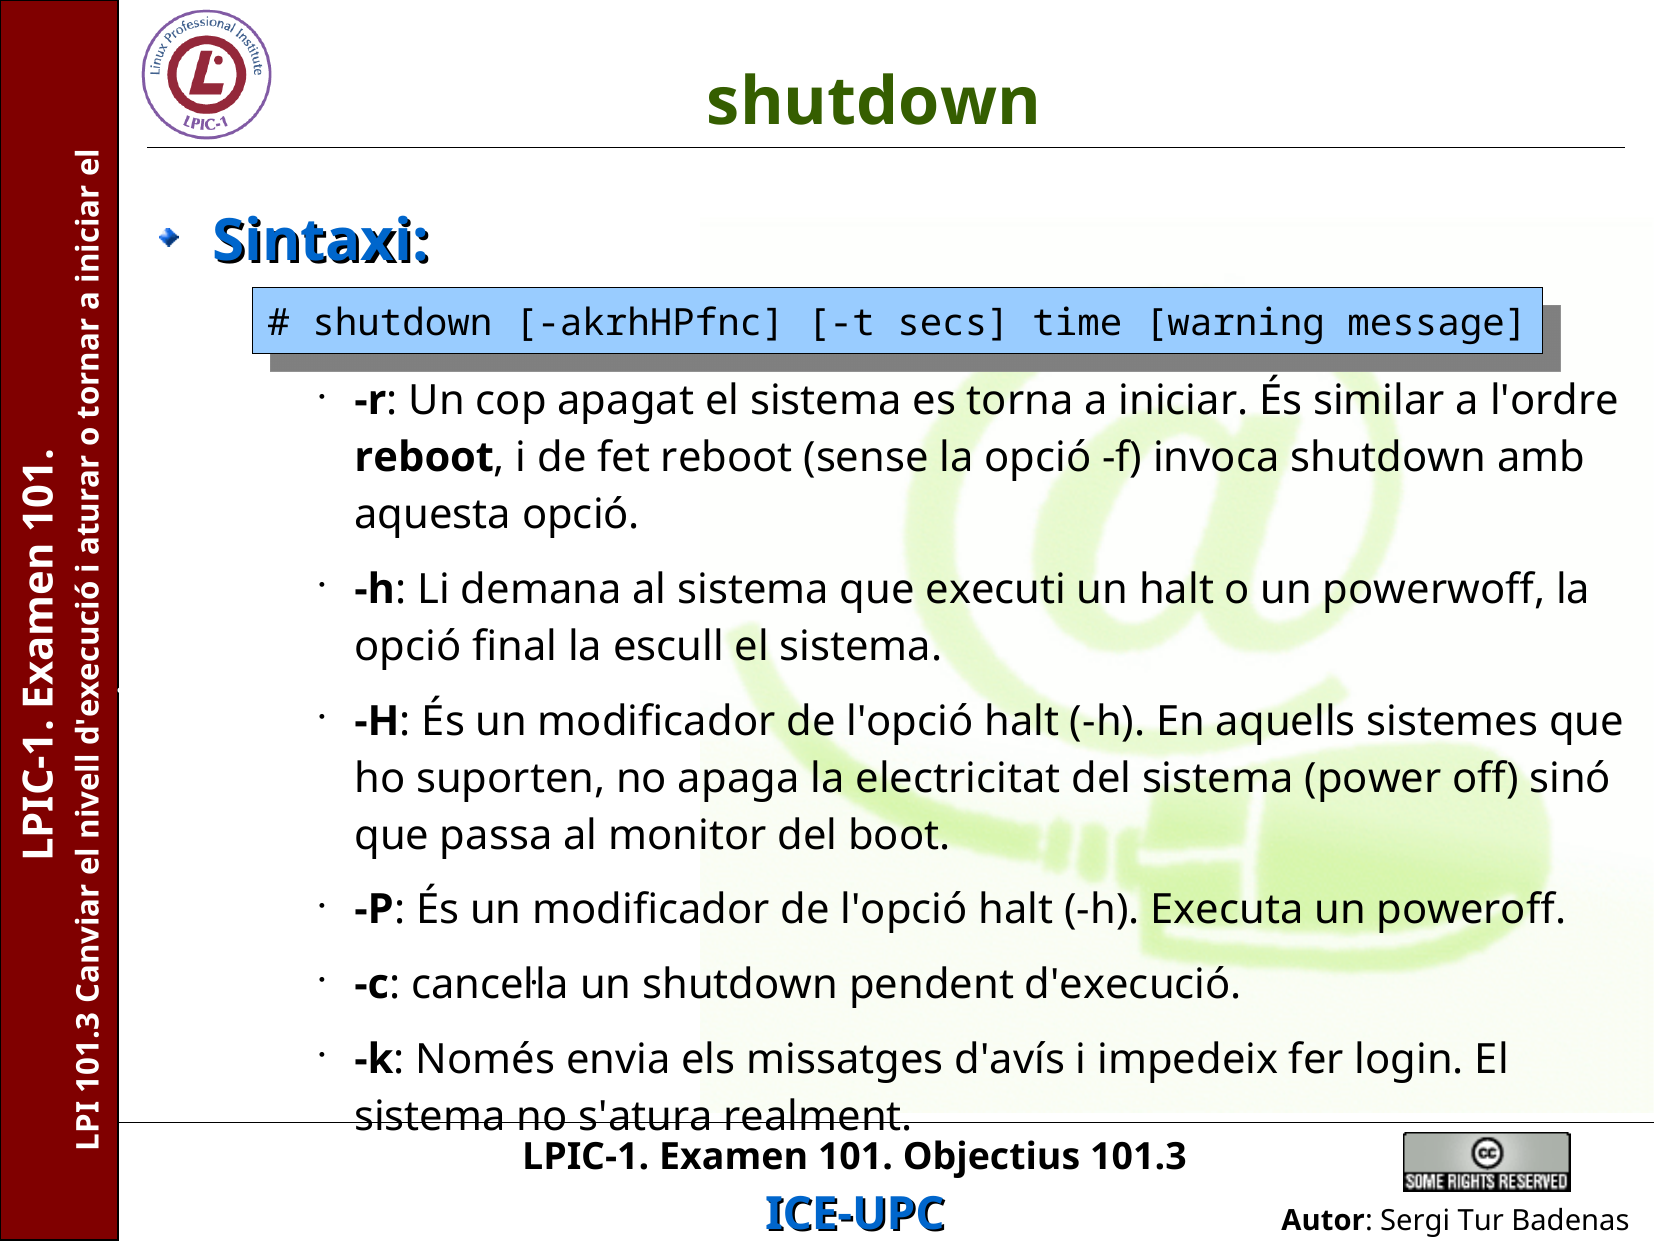

# shutdown
Sintaxi:
-r: Un cop apagat el sistema es torna a iniciar. És similar a l'ordre reboot, i de fet reboot (sense la opció -f) invoca shutdown amb aquesta opció.
-h: Li demana al sistema que executi un halt o un powerwoff, la opció final la escull el sistema.
-H: És un modificador de l'opció halt (-h). En aquells sistemes que ho suporten, no apaga la electricitat del sistema (power off) sinó que passa al monitor del boot.
-P: És un modificador de l'opció halt (-h). Executa un poweroff.
-c: cancel·la un shutdown pendent d'execució.
-k: Només envia els missatges d'avís i impedeix fer login. El sistema no s'atura realment.
# shutdown [-akrhHPfnc] [-t secs] time [warning message]